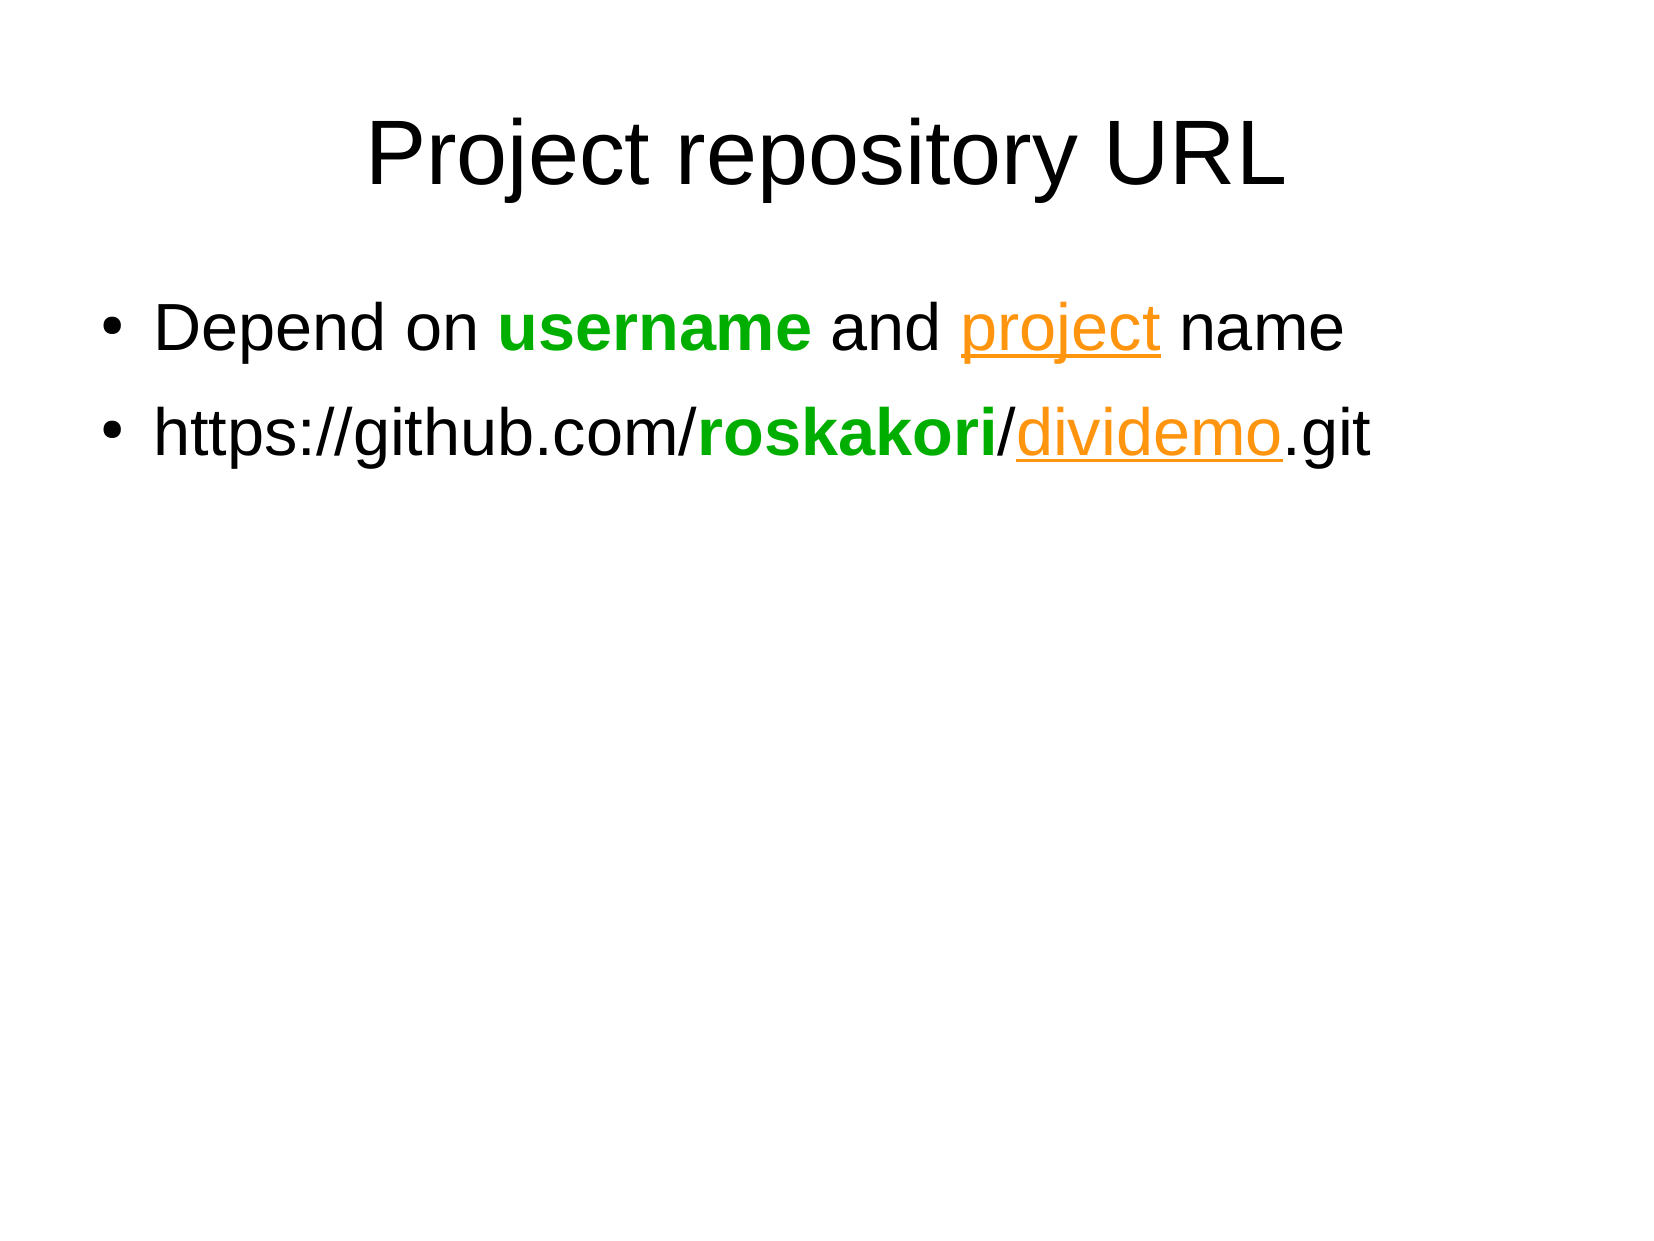

# Project repository URL
Depend on username and project name
https://github.com/roskakori/dividemo.git